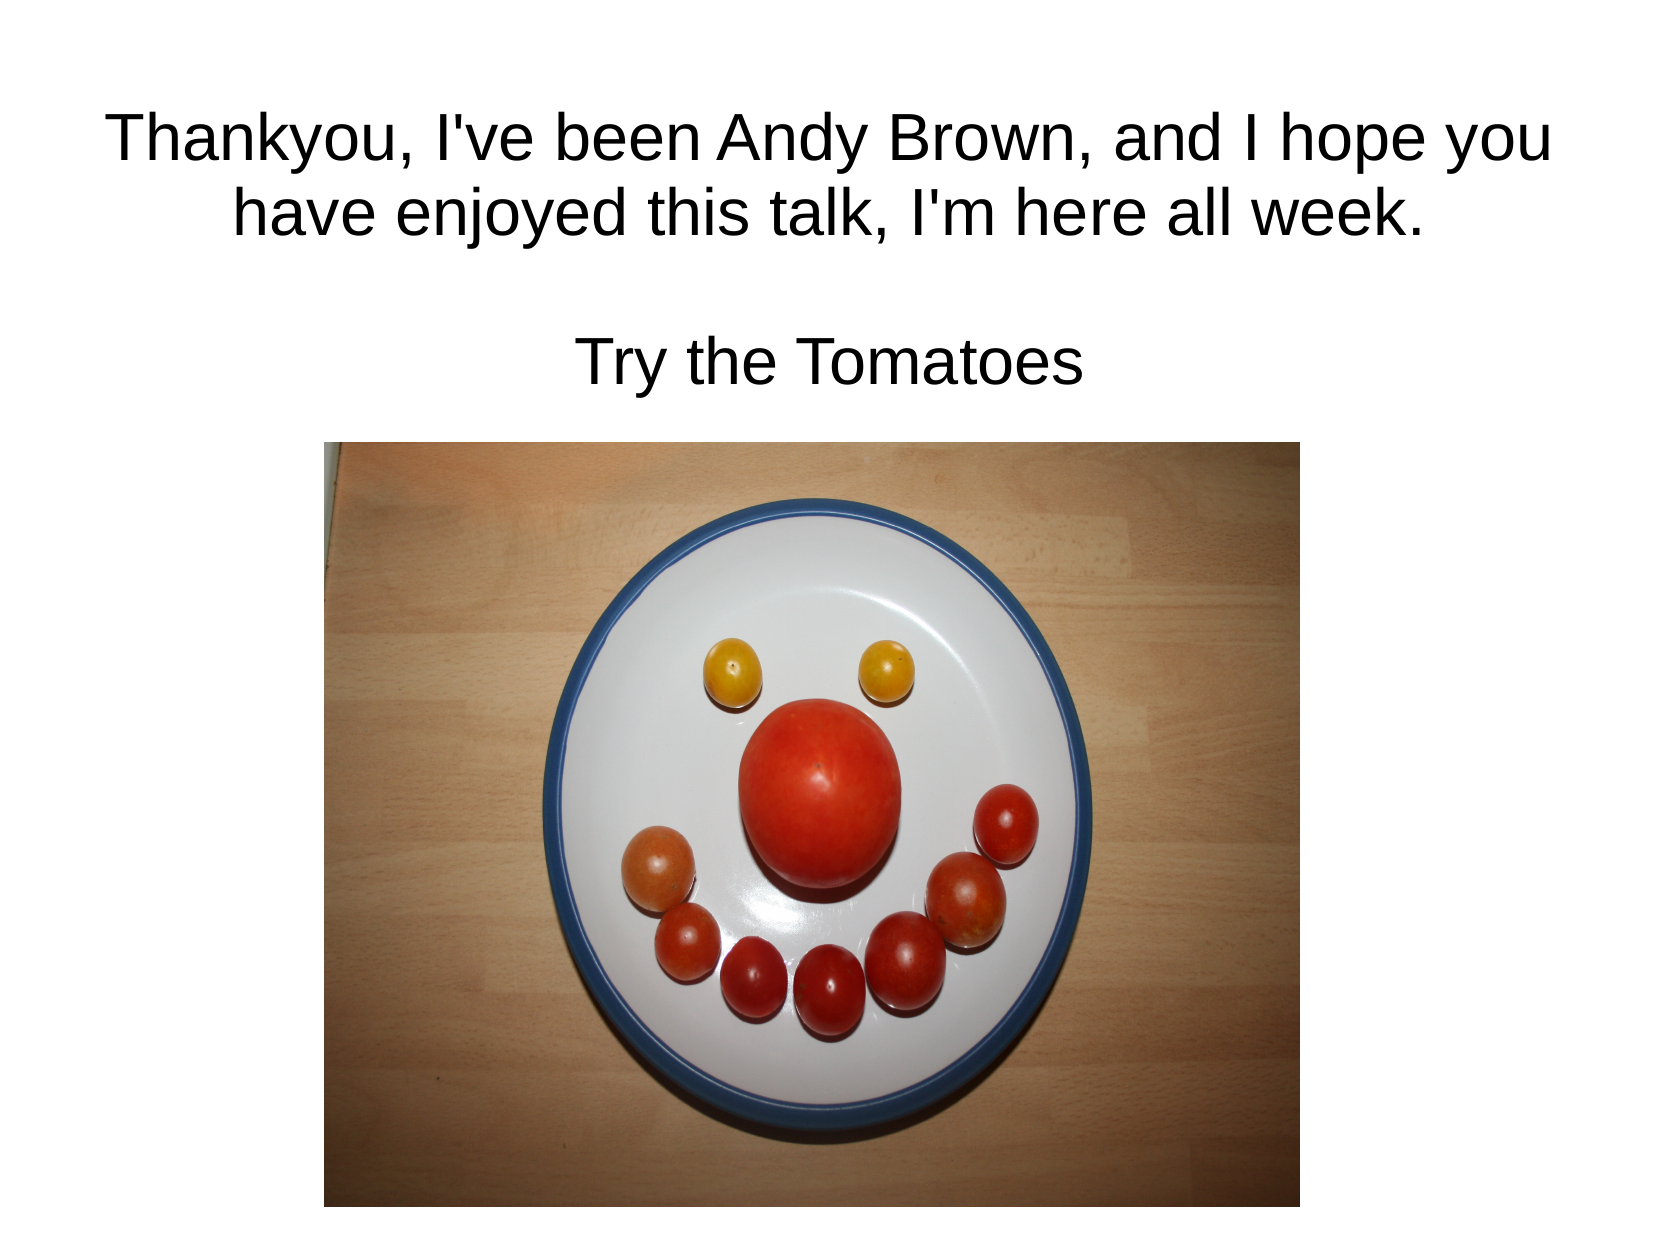

# Thankyou, I've been Andy Brown, and I hope you have enjoyed this talk, I'm here all week.
Try the Tomatoes